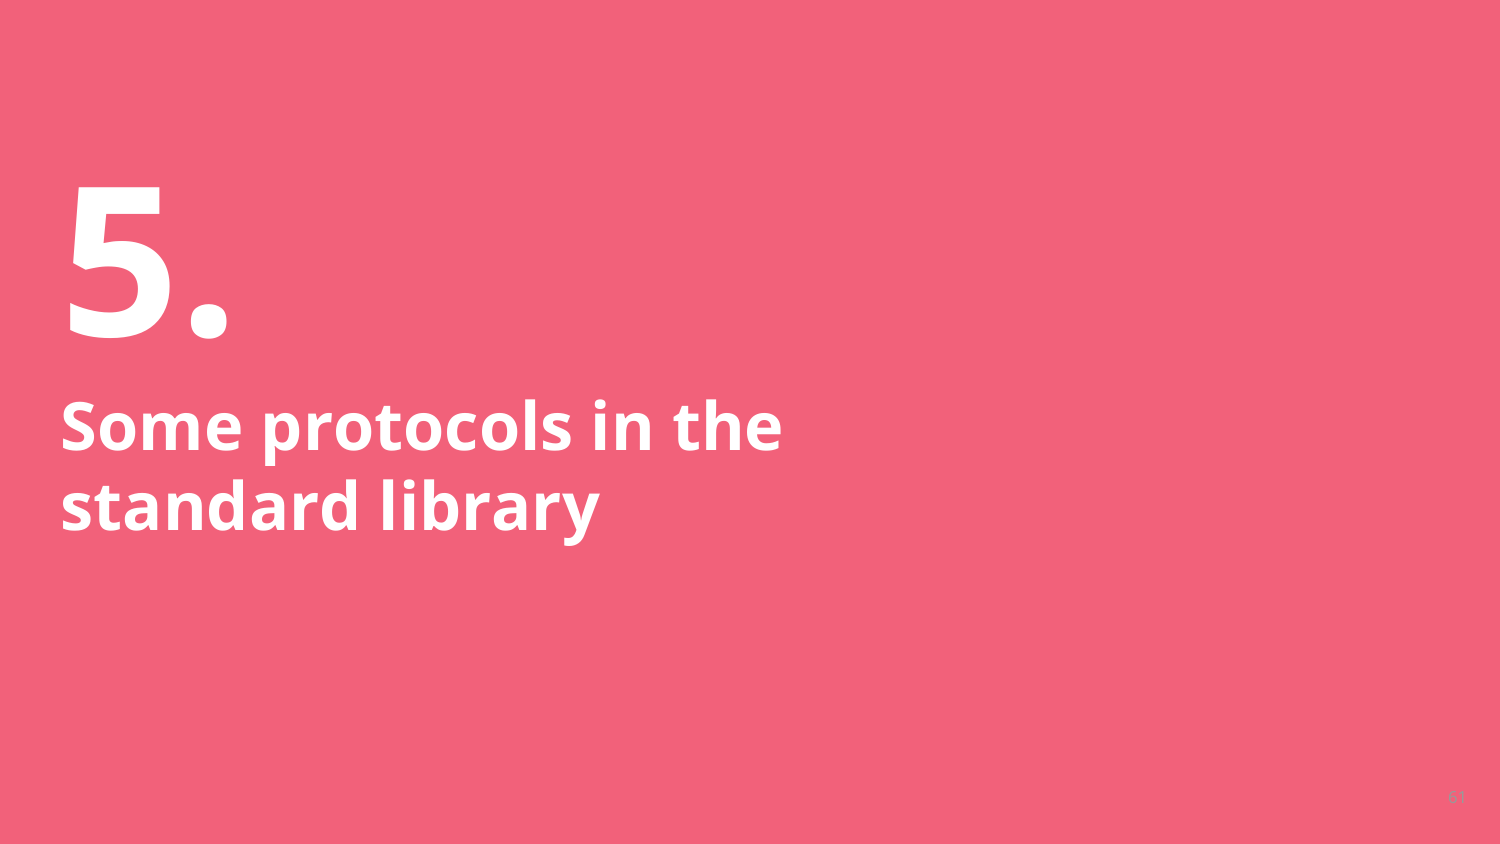

5.
Some protocols in the
standard library
61